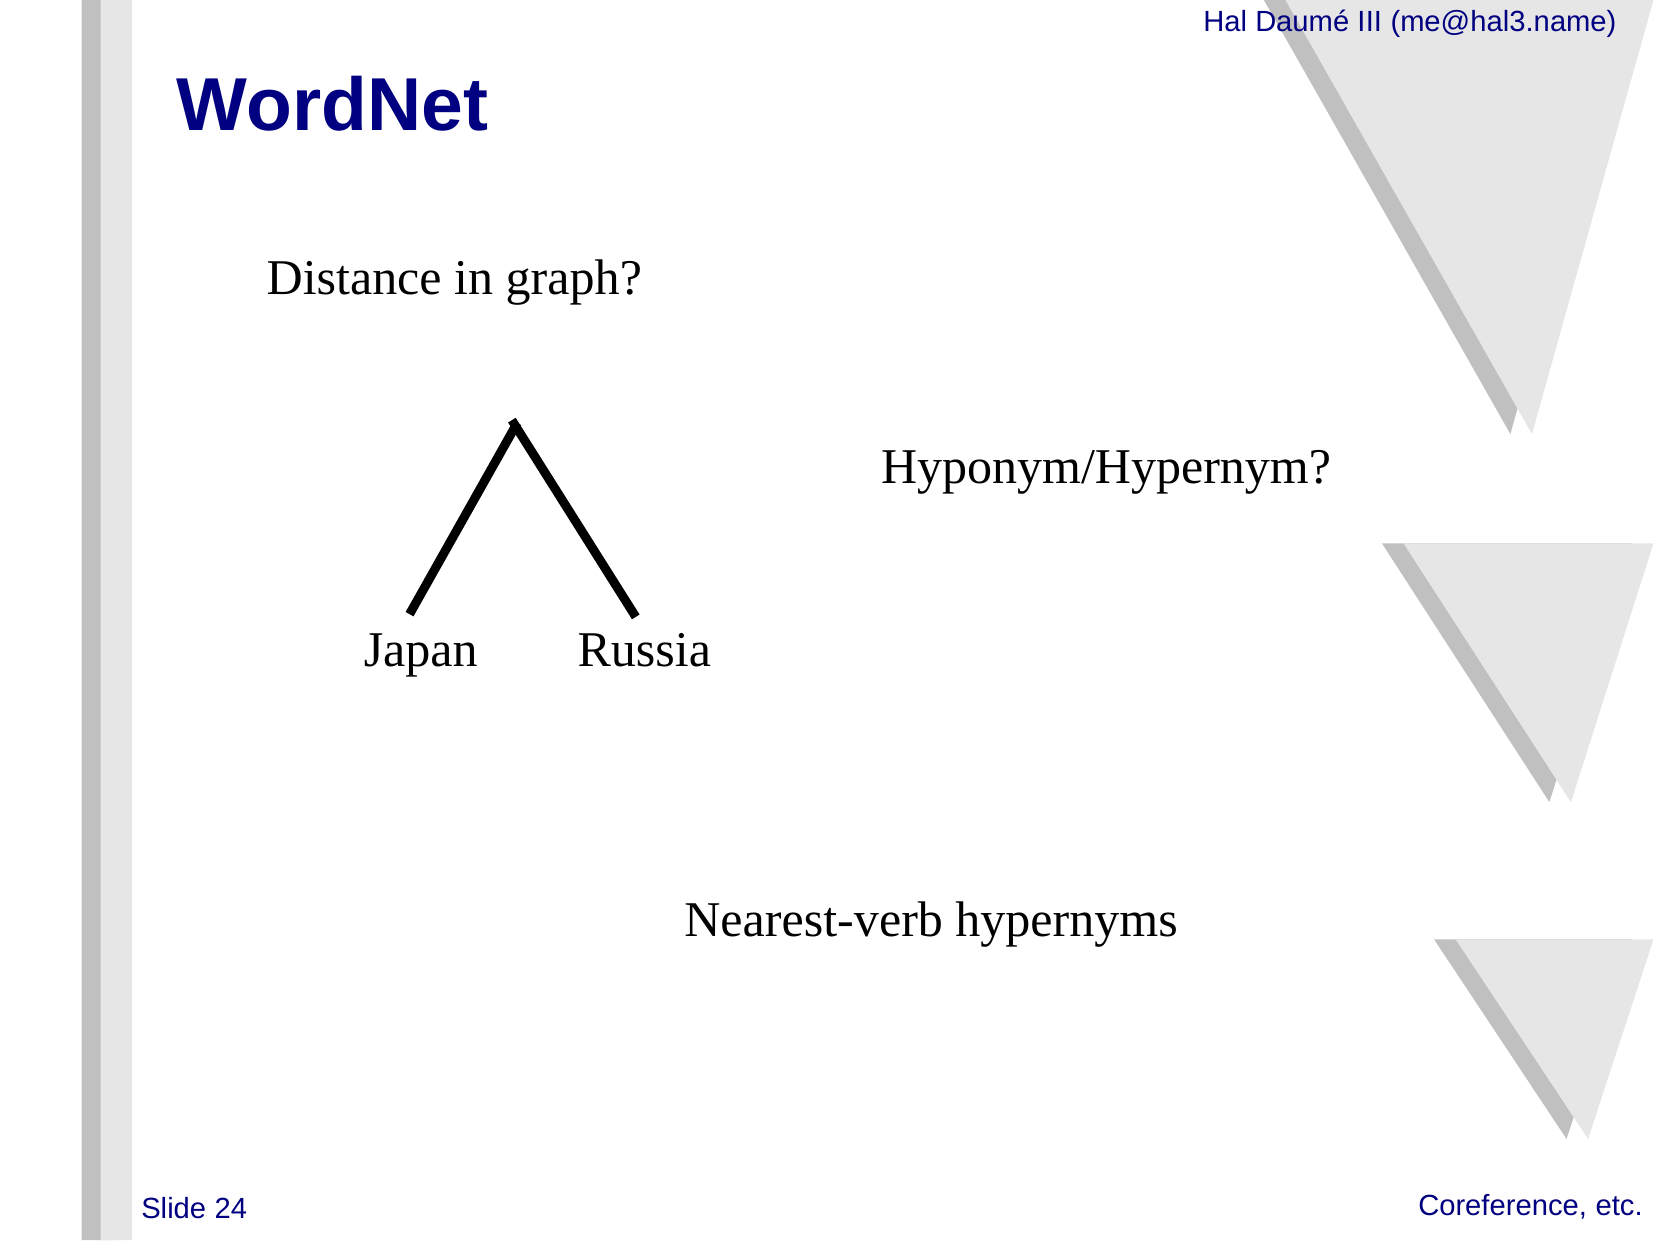

# WordNet
Distance in graph?
Japan Russia
Hyponym/Hypernym?
Nearest-verb hypernyms